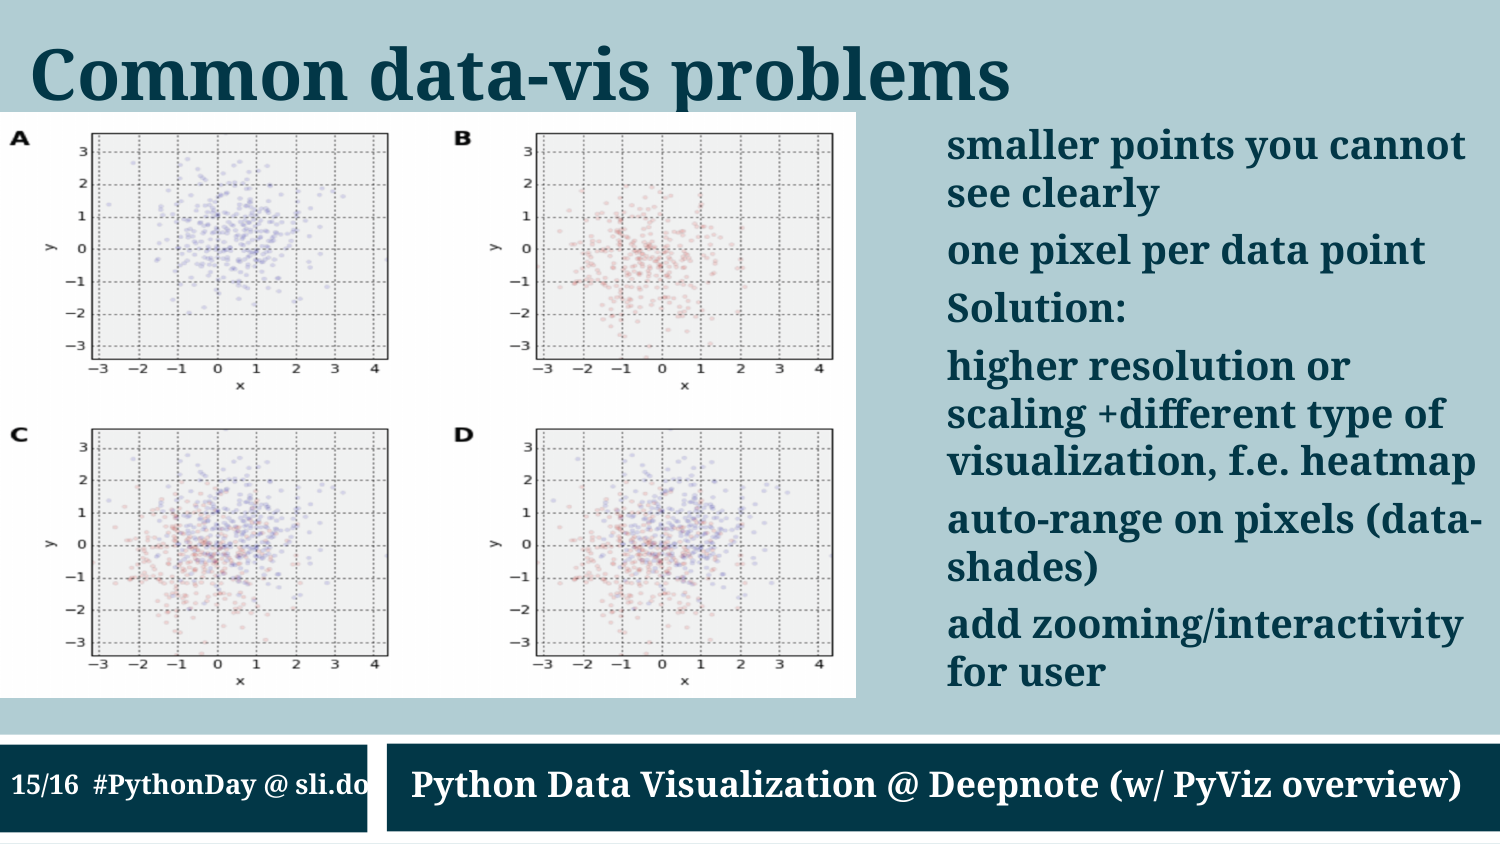

Common data-vis problems (saturation)
smaller points you cannot see clearly
one pixel per data point
Solution:
higher resolution or scaling +different type of visualization, f.e. heatmap
auto-range on pixels (data-shades)
add zooming/interactivity for user
Python Data Visualization @ Deepnote (w/ PyViz overview)
15/16 #PythonDay @ sli.do